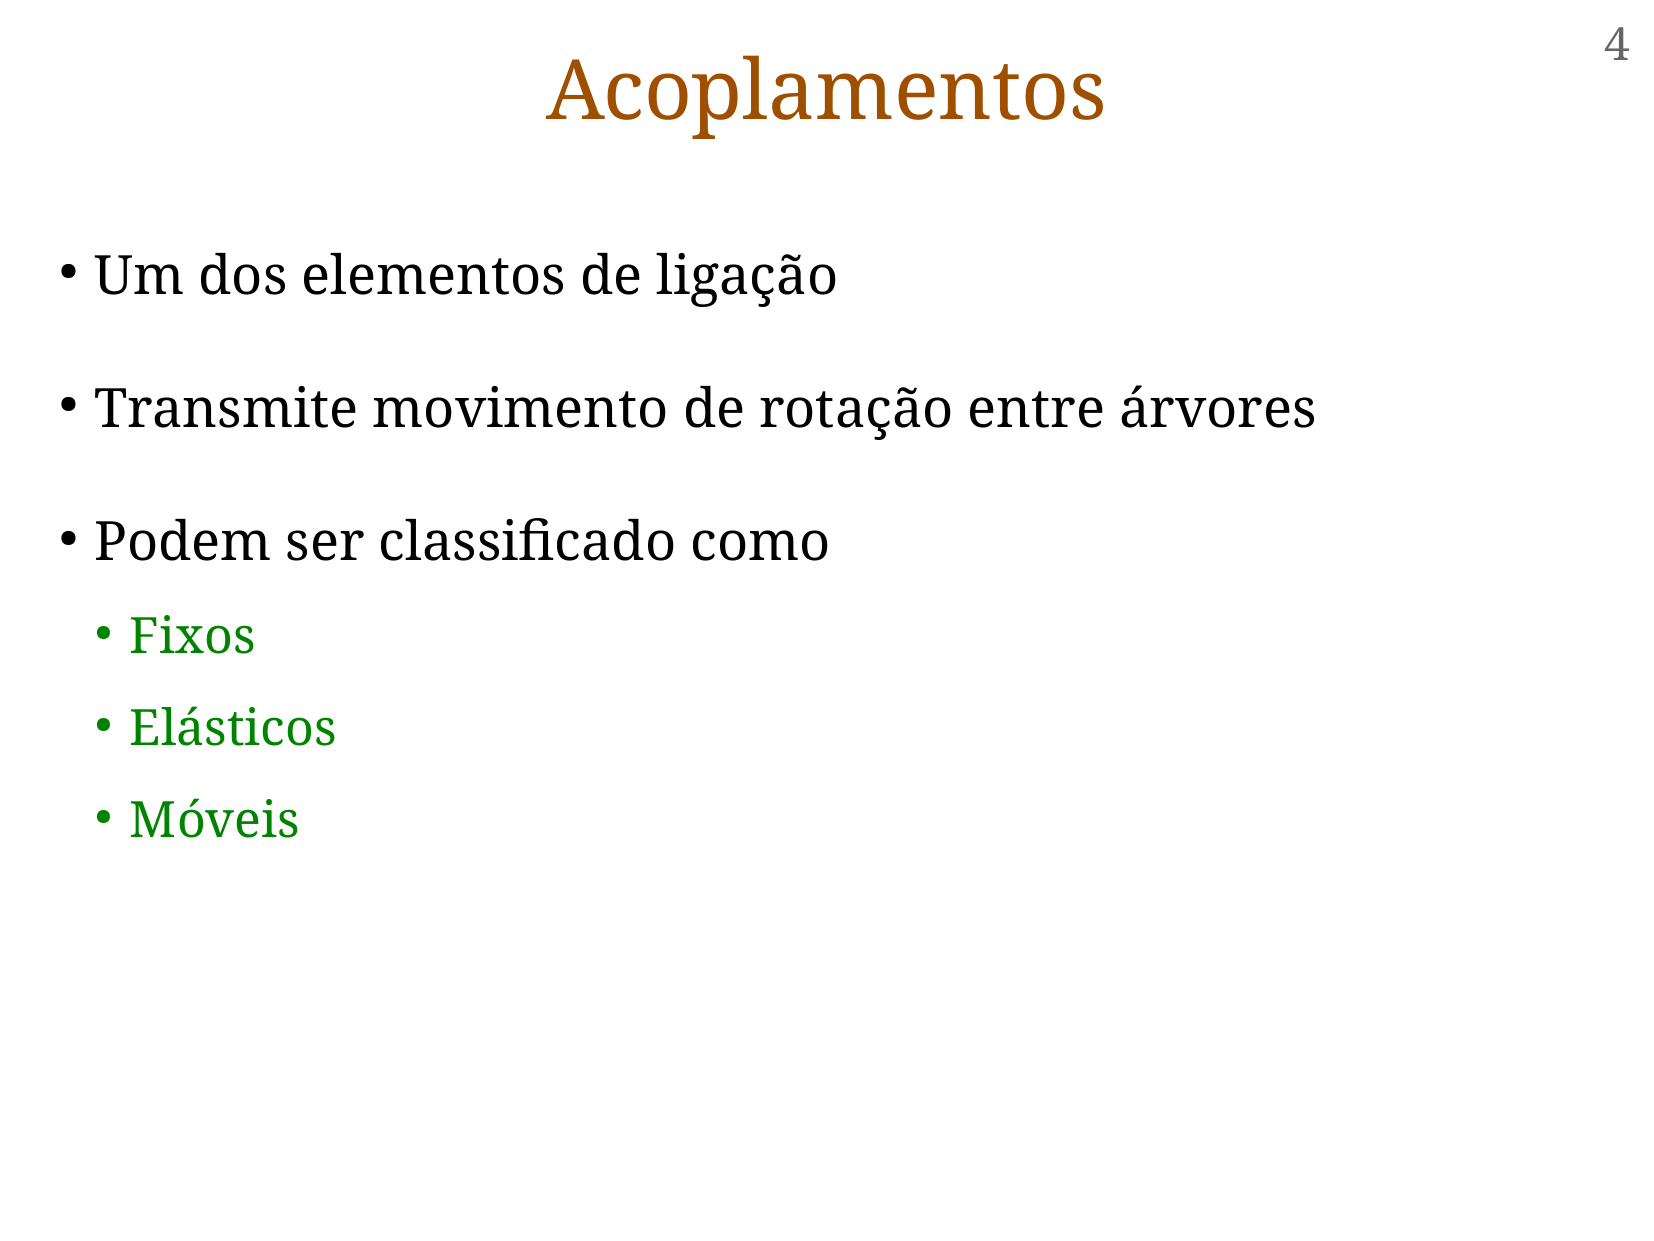

4
# Acoplamentos
Um dos elementos de ligação
Transmite movimento de rotação entre árvores
Podem ser classificado como
Fixos
Elásticos
Móveis